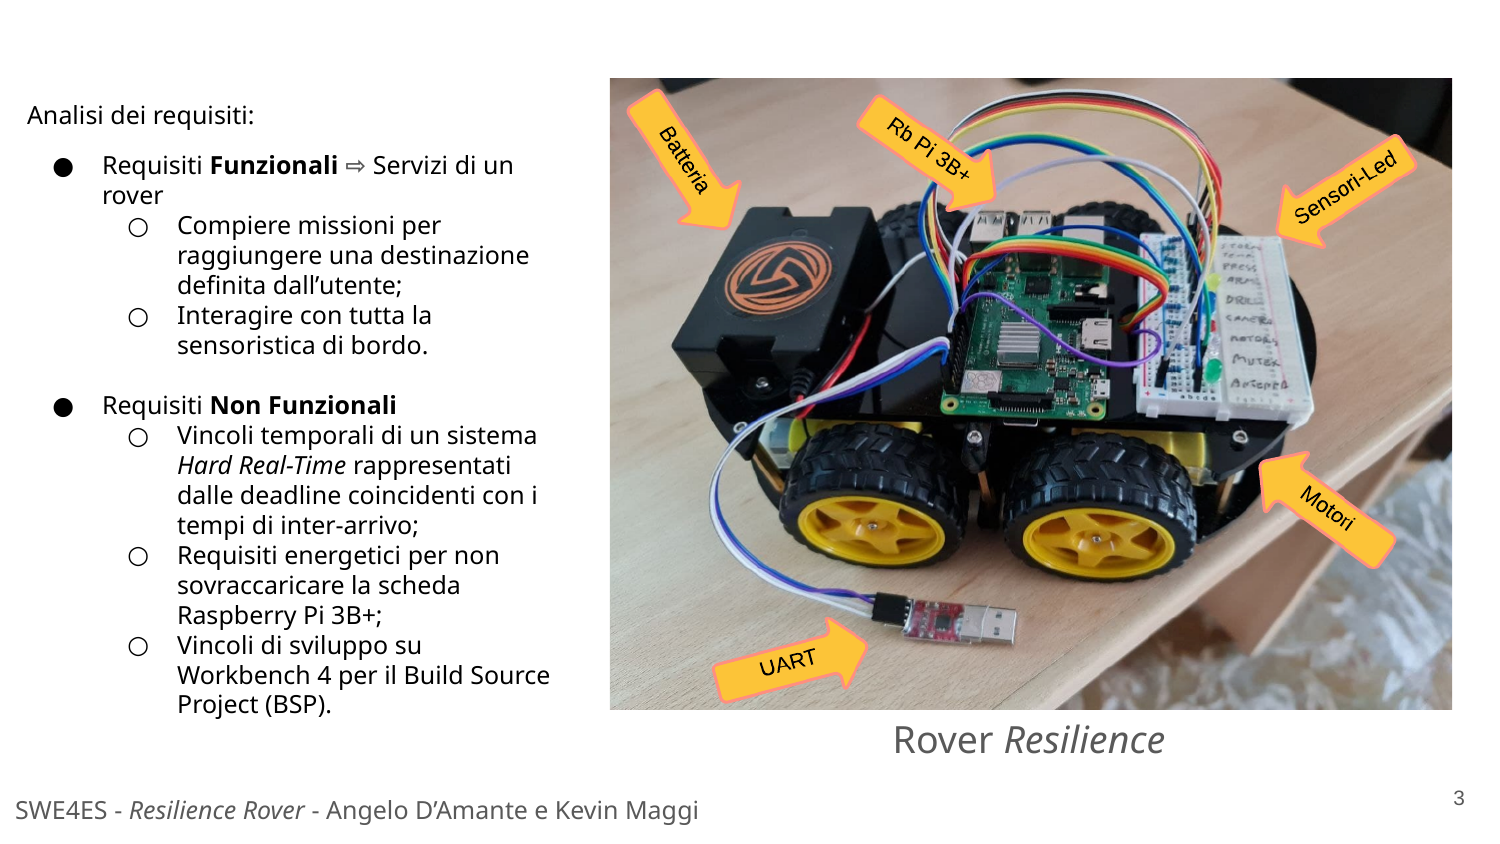

Analisi dei requisiti:
Requisiti Funzionali ⇨ Servizi di un rover
Compiere missioni per raggiungere una destinazione definita dall’utente;
Interagire con tutta la sensoristica di bordo.
Requisiti Non Funzionali
Vincoli temporali di un sistema Hard Real-Time rappresentati dalle deadline coincidenti con i tempi di inter-arrivo;
Requisiti energetici per non sovraccaricare la scheda Raspberry Pi 3B+;
Vincoli di sviluppo su Workbench 4 per il Build Source Project (BSP).
# Rover Resilience